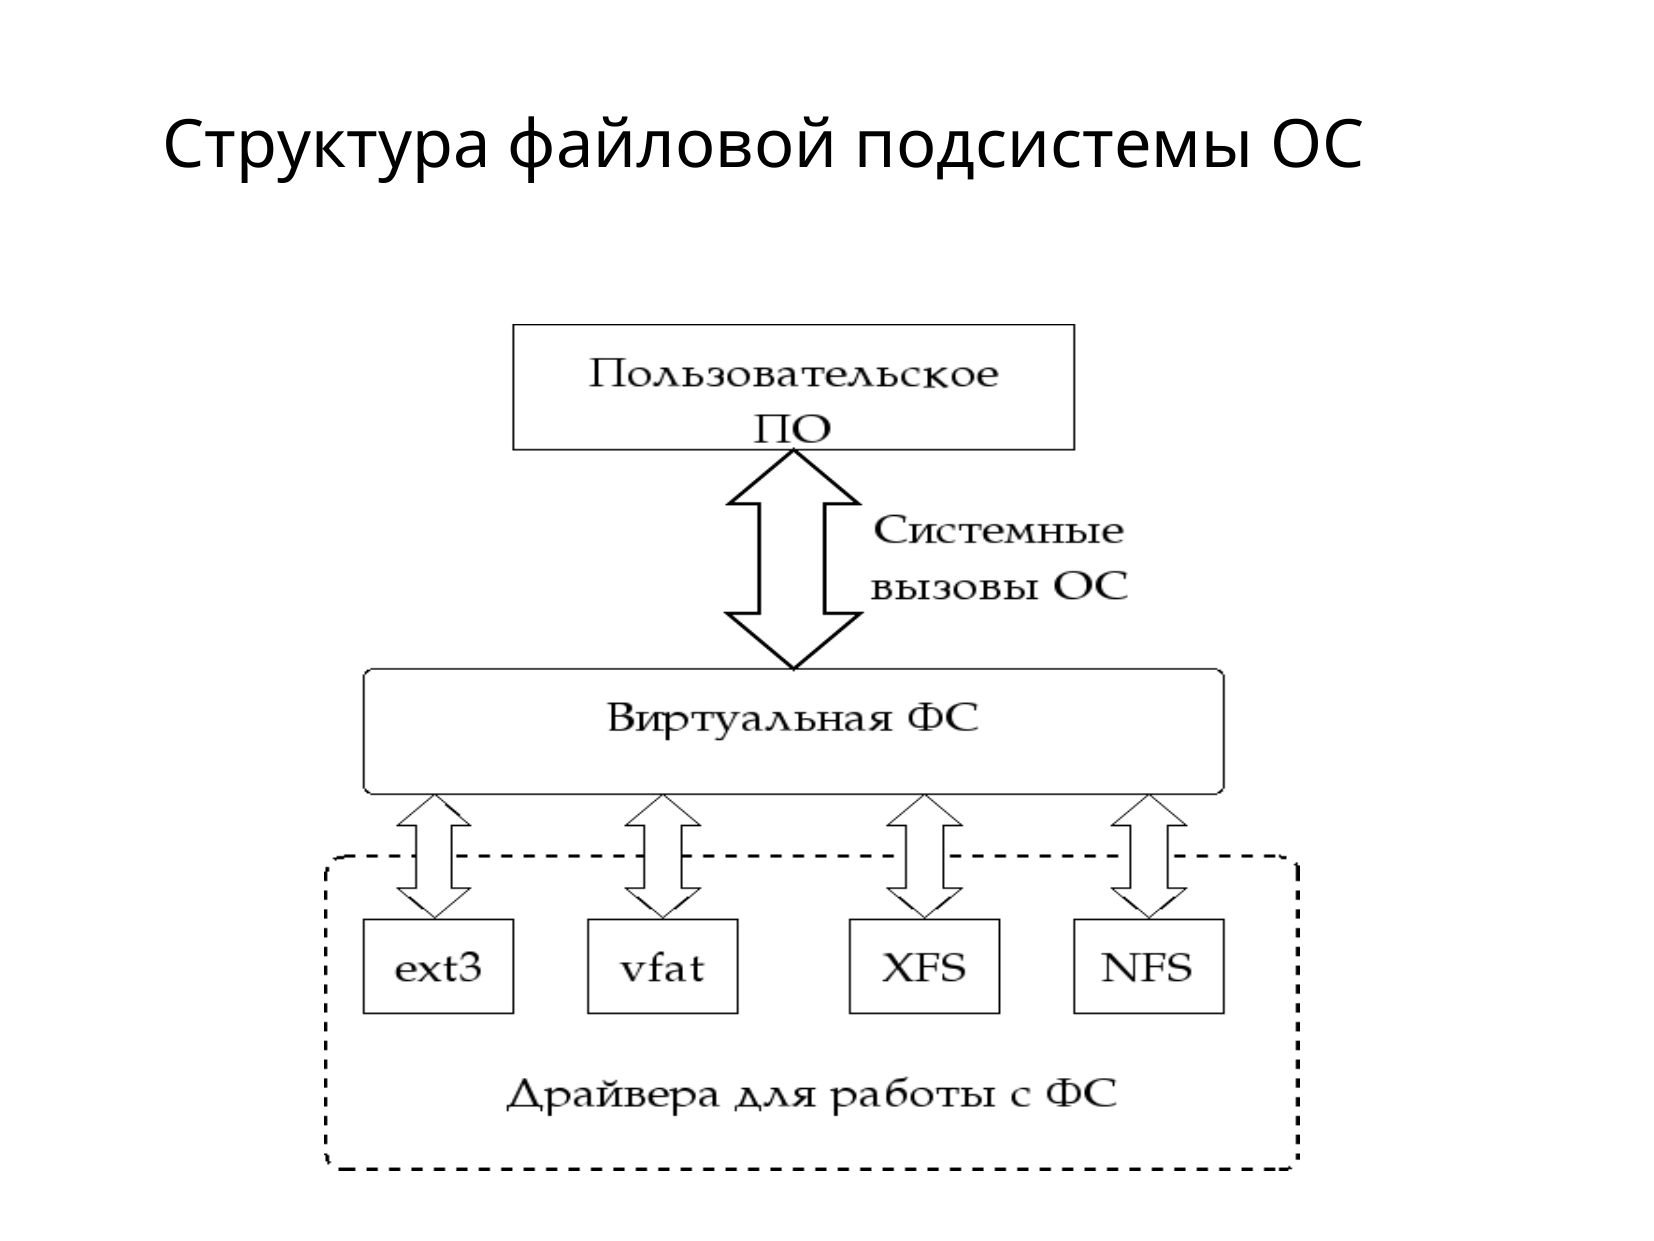

# Кластерные файловые системы
Структура файловой подсистемы ОС